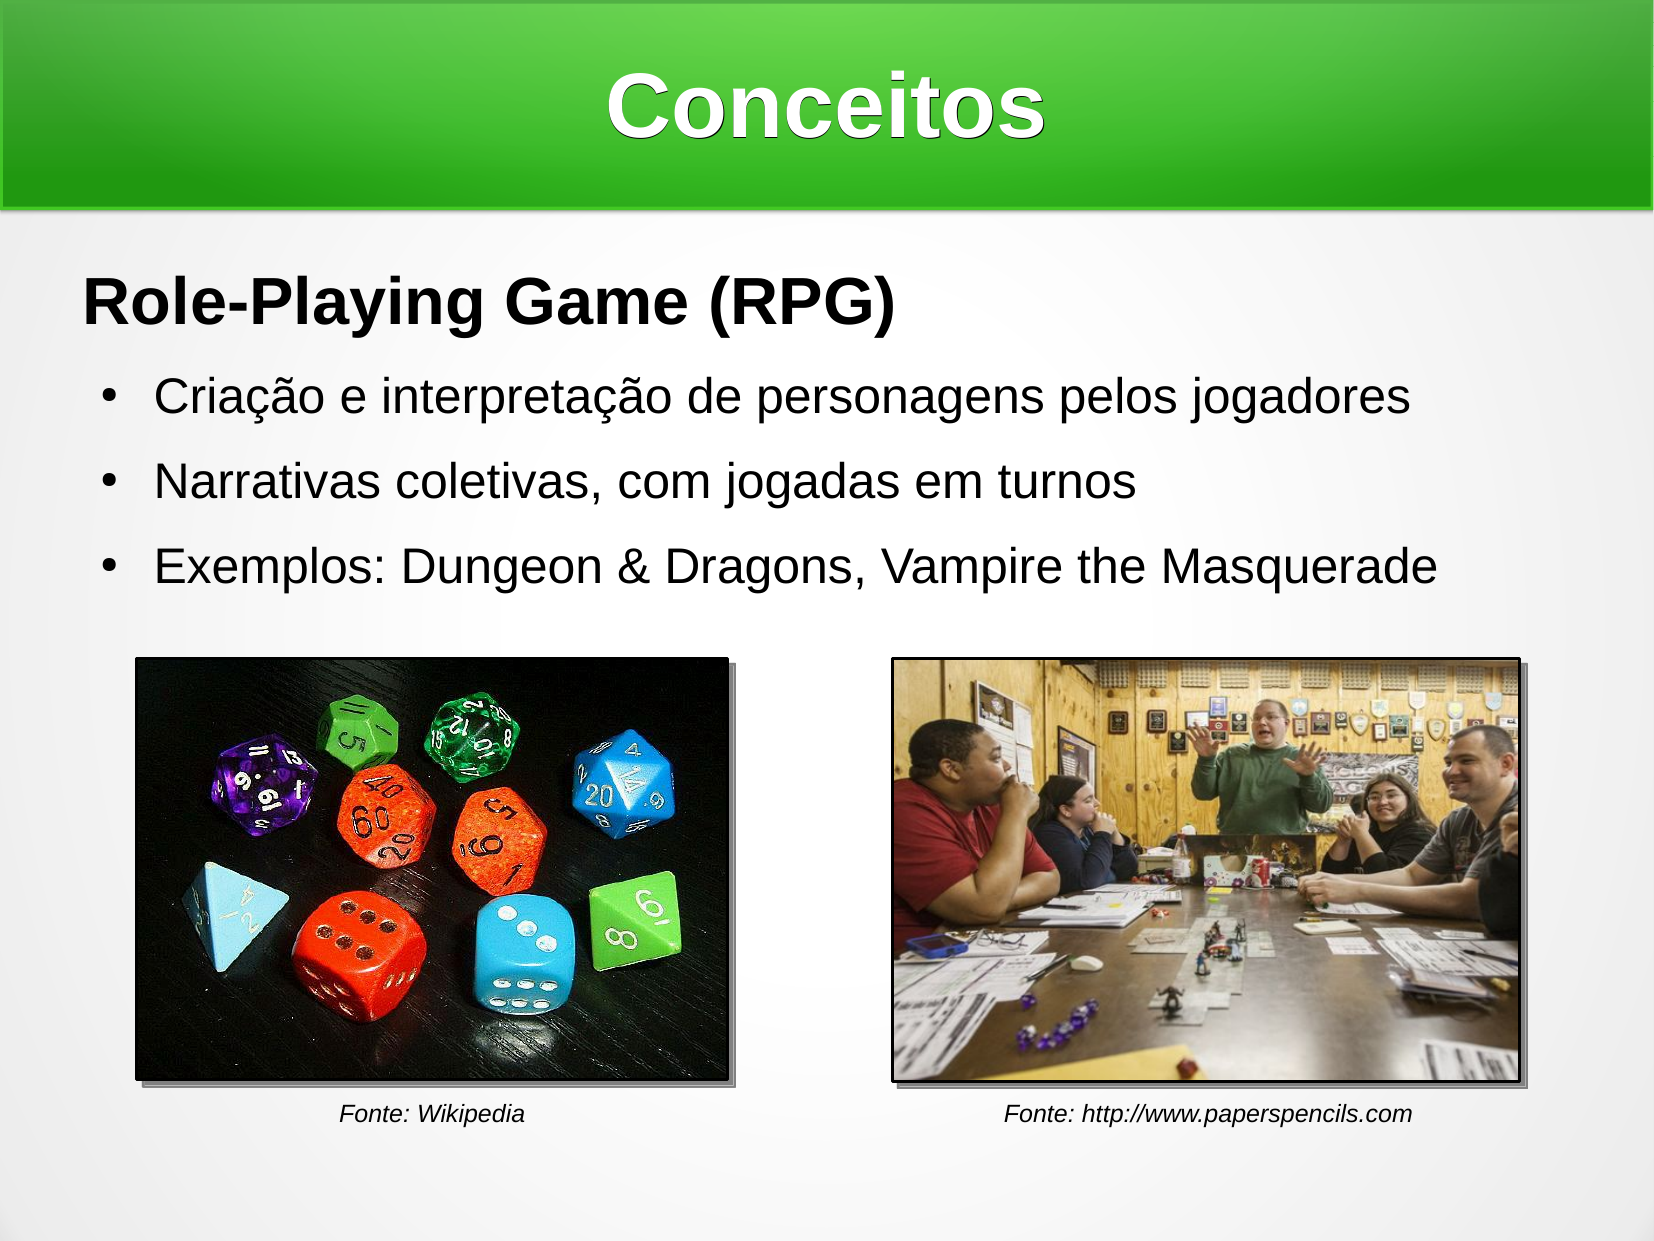

# Conceitos
Role-Playing Game (RPG)
Criação e interpretação de personagens pelos jogadores
Narrativas coletivas, com jogadas em turnos
Exemplos: Dungeon & Dragons, Vampire the Masquerade
Fonte: Wikipedia
Fonte: http://www.paperspencils.com